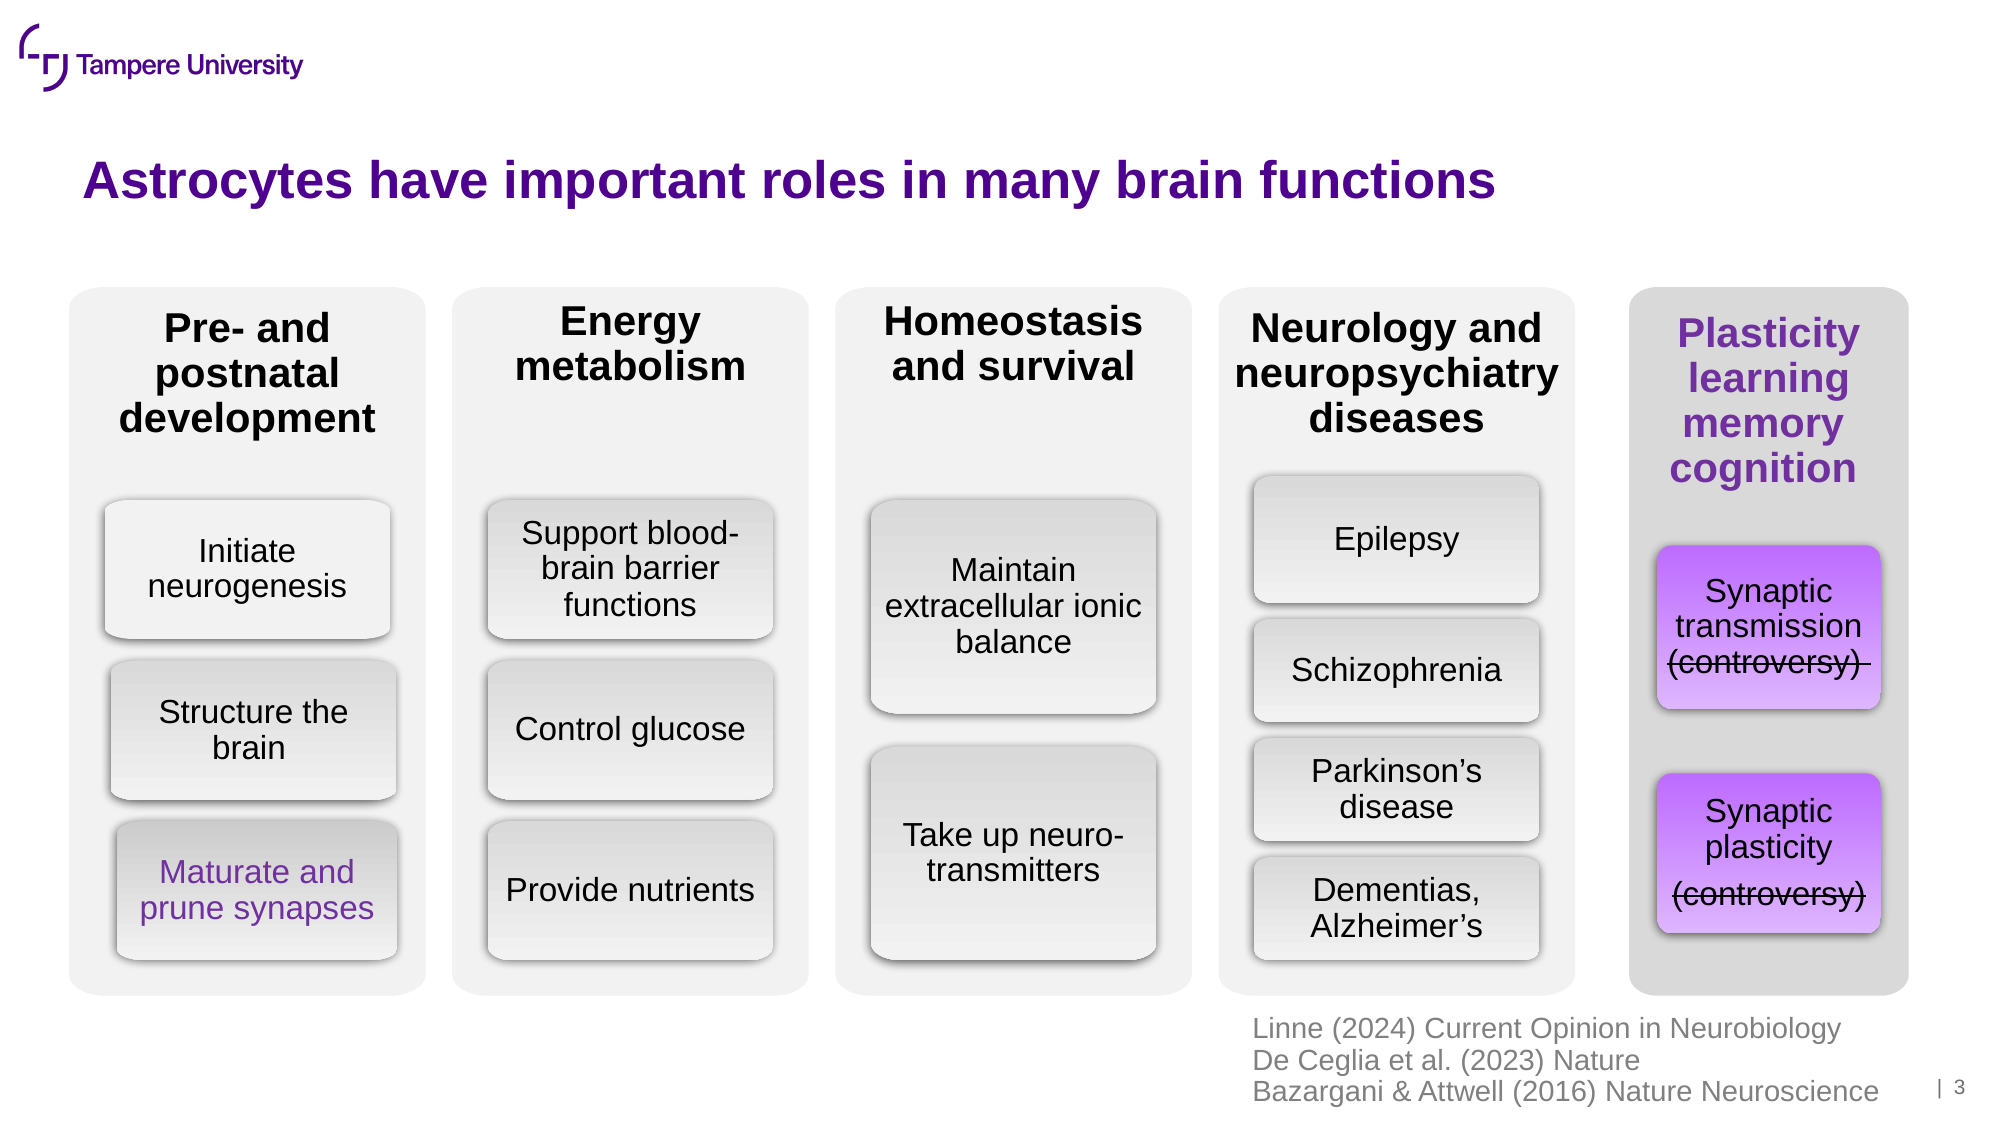

# Astrocytes have important roles in many brain functions
Pre- and postnatal development
Energy metabolism
Homeostasis and survival
Neurology and neuropsychiatry diseases
Epilepsy
Initiate neurogenesis
Support blood-brain barrier functions
Maintain extracellular ionic balance
Schizophrenia
Structure the brain
Control glucose
Parkinson’s disease
Take up neuro-transmitters
Provide nutrients
Dementias, Alzheimer’s
Plasticity learning memory cognition
Synaptic transmission (controversy)
Synaptic plasticity
(controversy)
Maturate and prune synapses
Linne (2024) Current Opinion in Neurobiology
De Ceglia et al. (2023) Nature
Bazargani & Attwell (2016) Nature Neuroscience